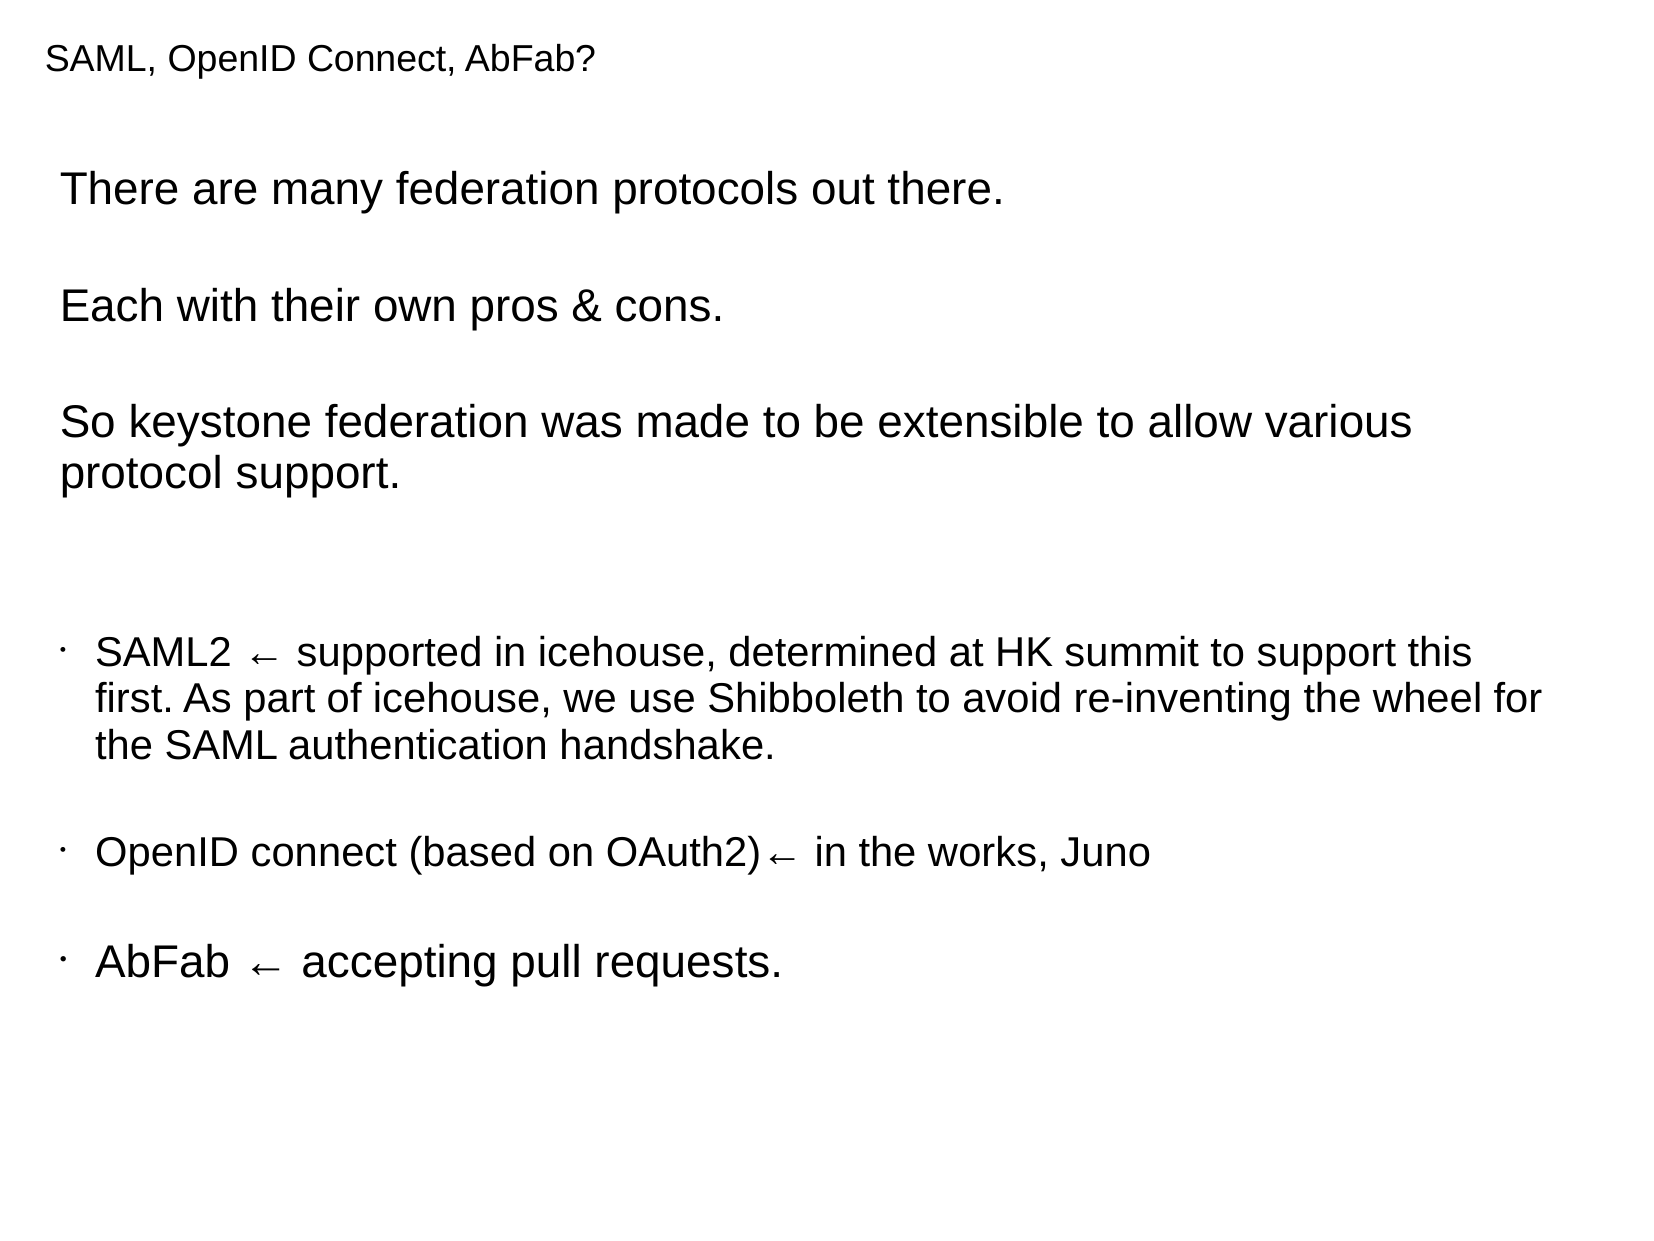

SAML, OpenID Connect, AbFab?
There are many federation protocols out there.
Each with their own pros & cons.
So keystone federation was made to be extensible to allow various protocol support.
SAML2 ← supported in icehouse, determined at HK summit to support this first. As part of icehouse, we use Shibboleth to avoid re-inventing the wheel for the SAML authentication handshake.
OpenID connect (based on OAuth2)← in the works, Juno
AbFab ← accepting pull requests.